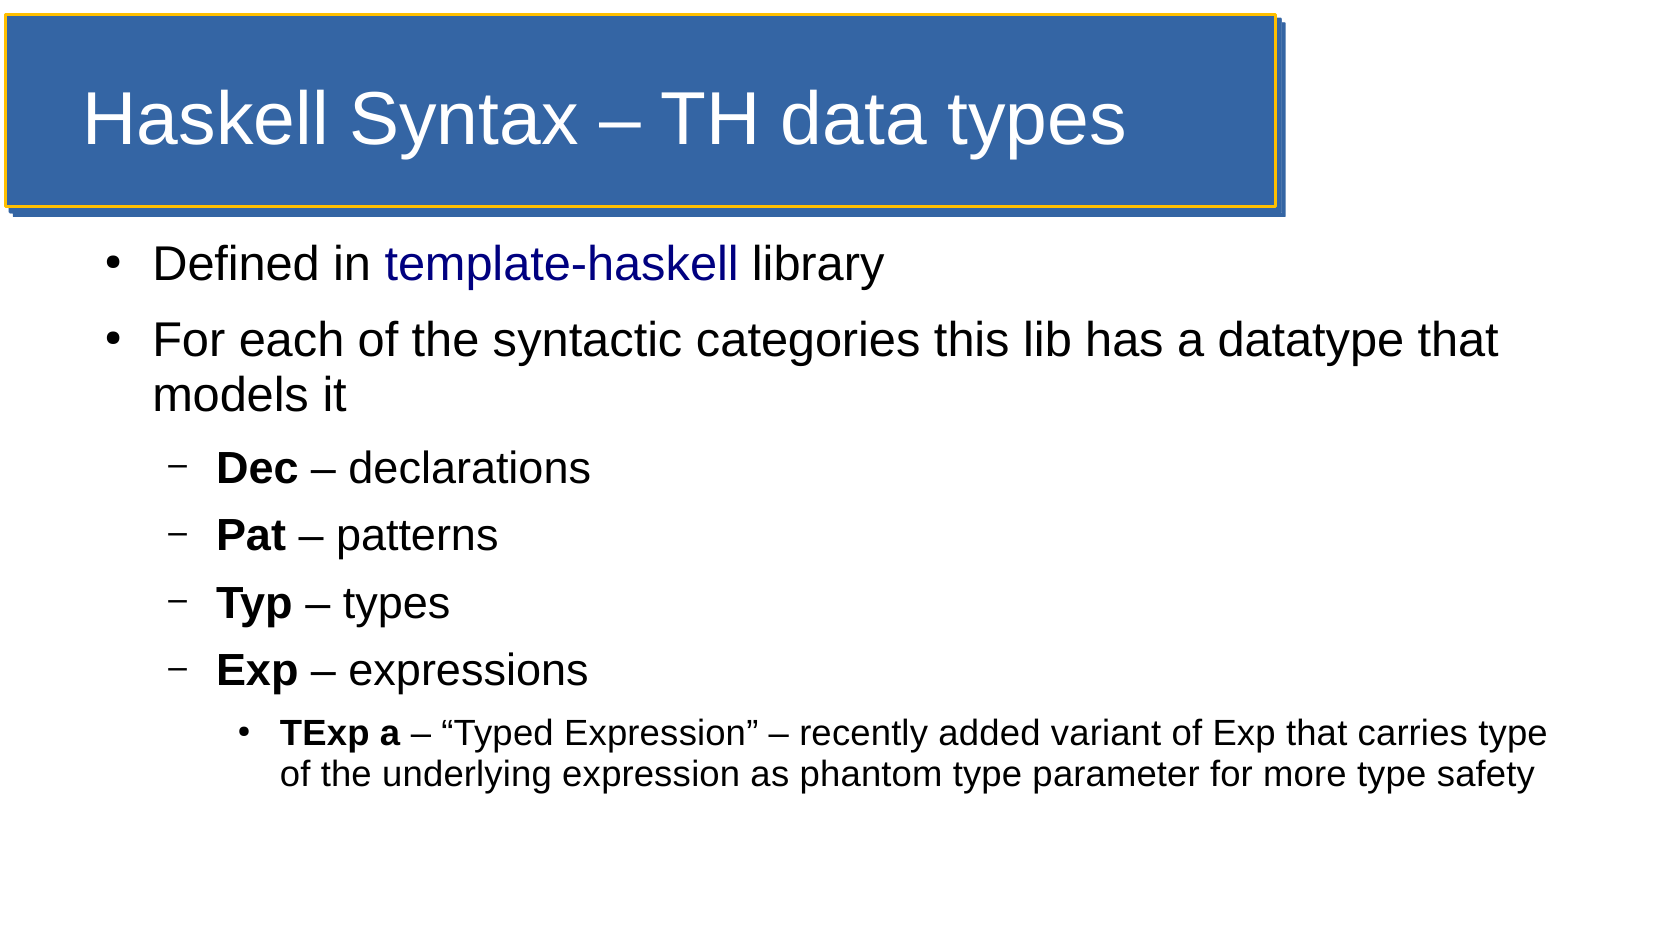

# Haskell Syntax – TH data types
Defined in template-haskell library
For each of the syntactic categories this lib has a datatype that models it
Dec – declarations
Pat – patterns
Typ – types
Exp – expressions
TExp a – “Typed Expression” – recently added variant of Exp that carries type of the underlying expression as phantom type parameter for more type safety